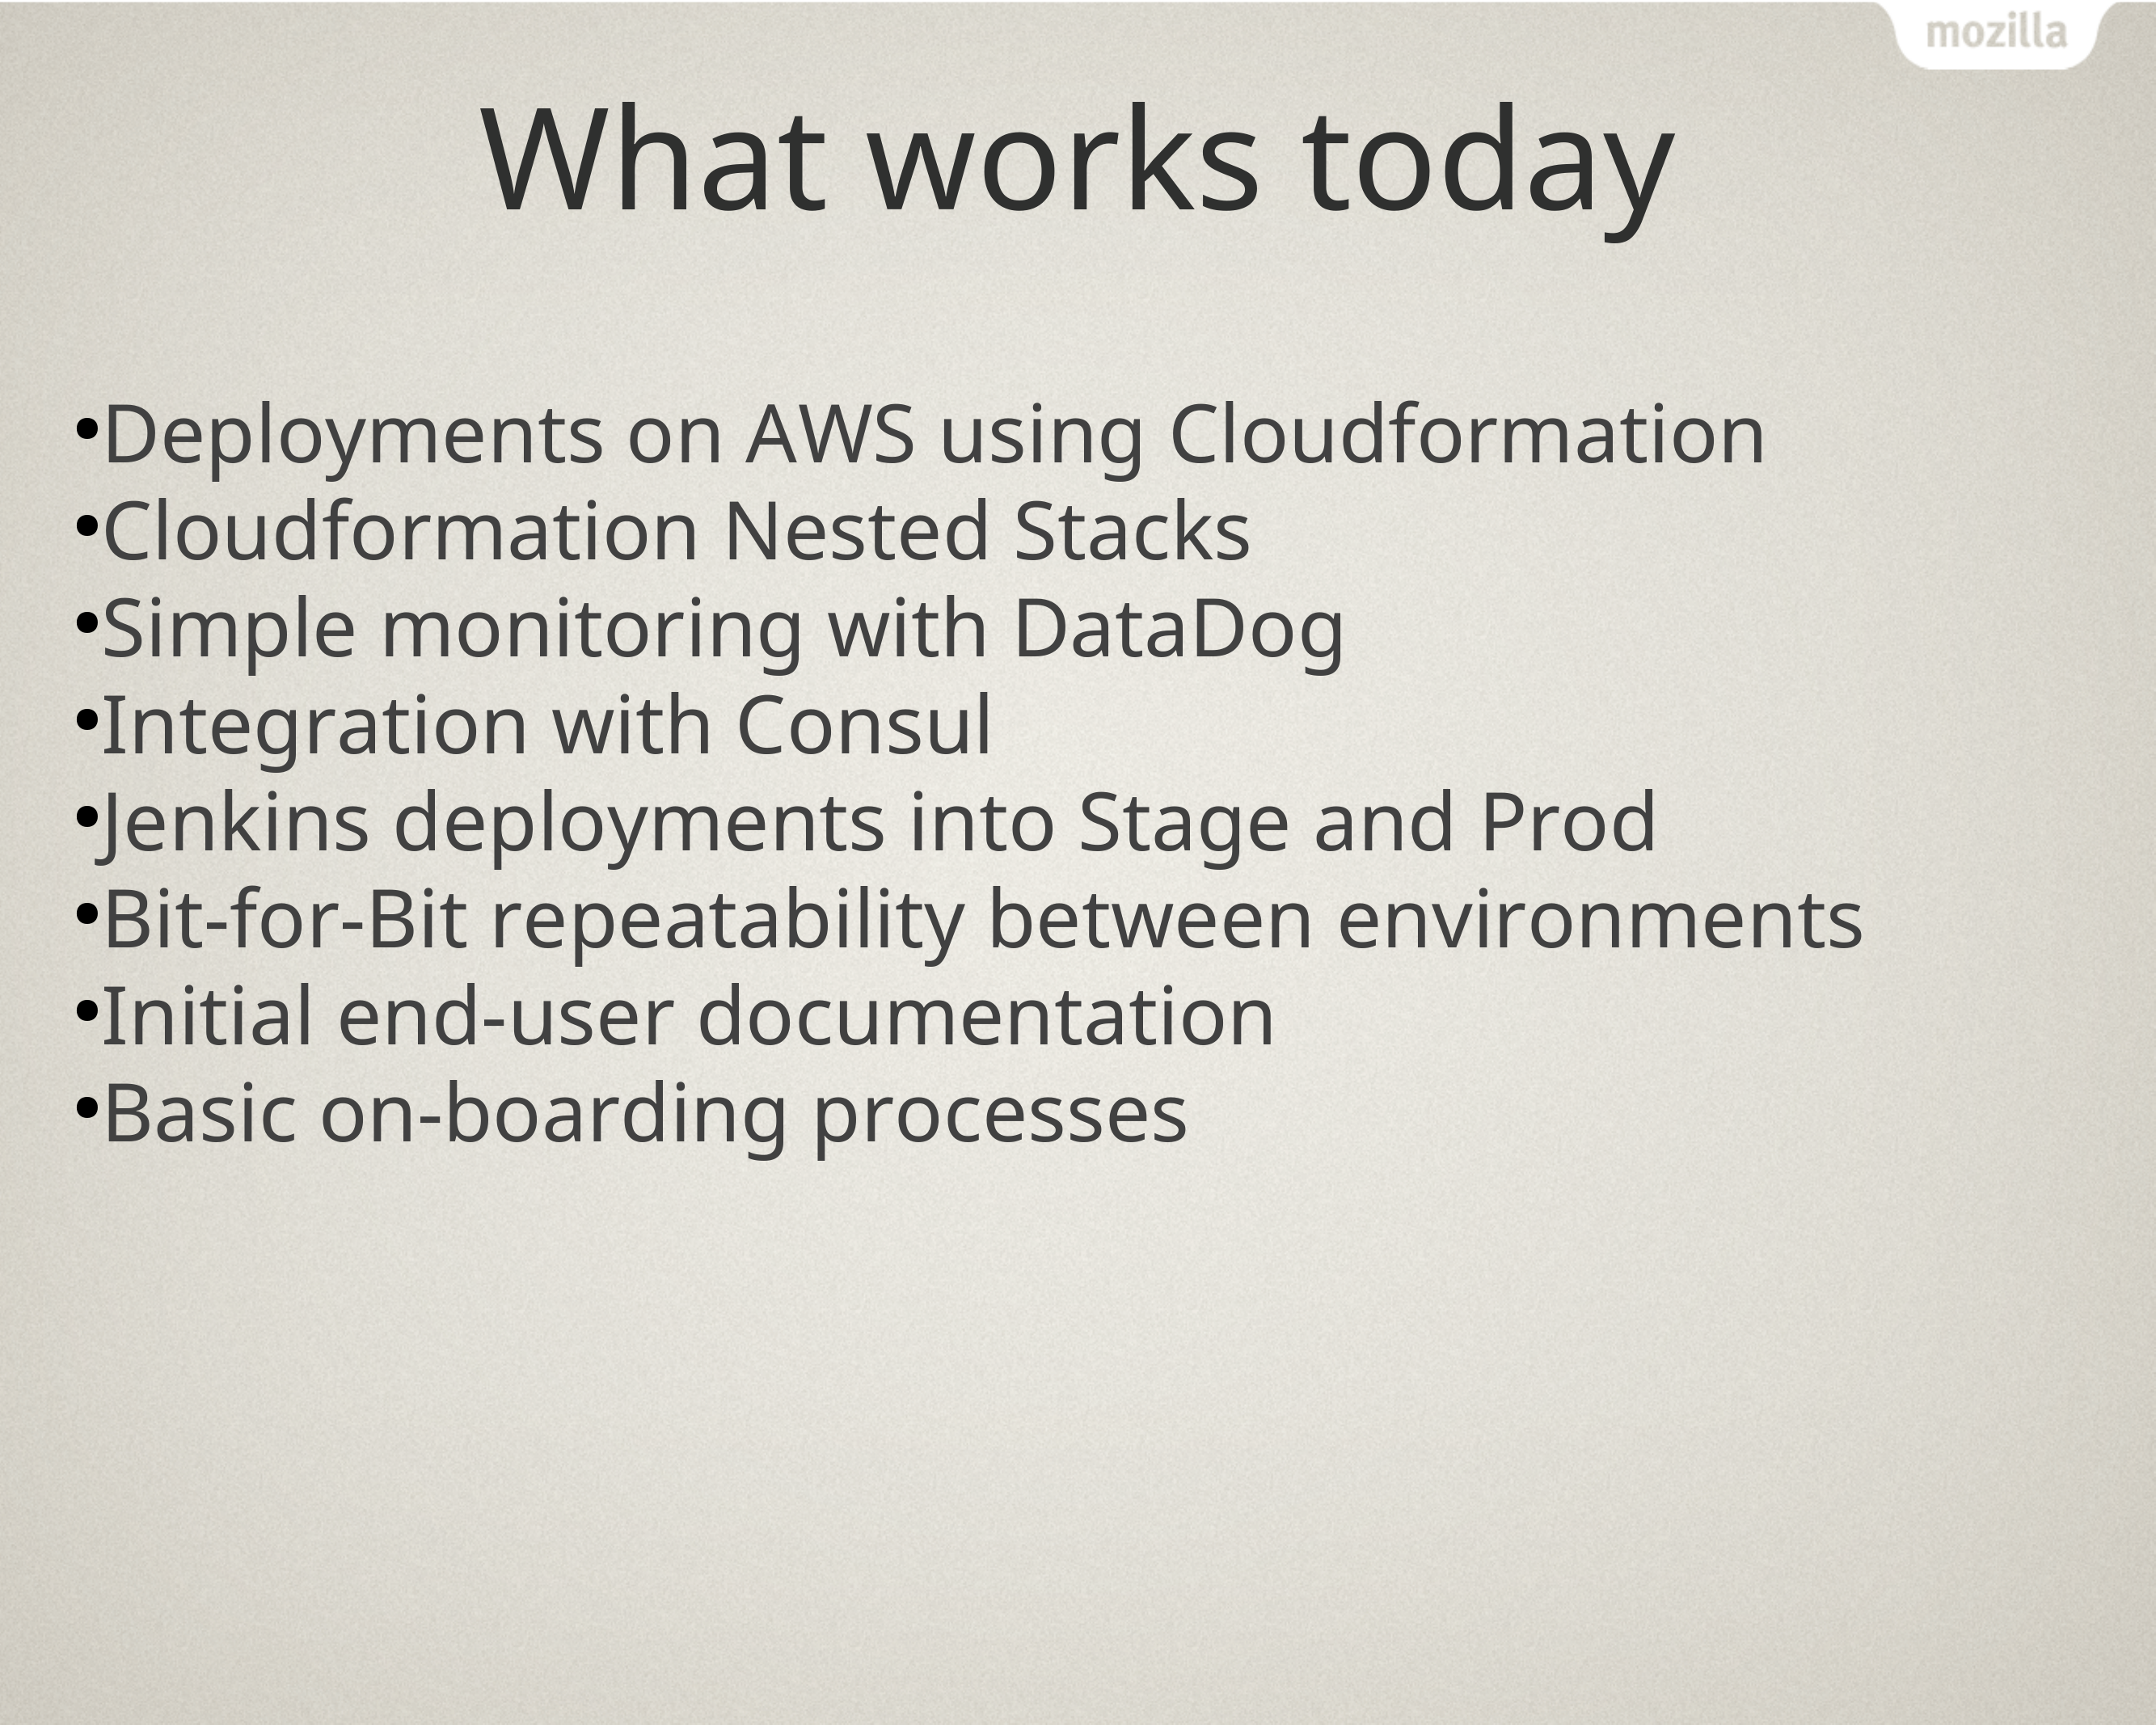

# What works today
Deployments on AWS using Cloudformation
Cloudformation Nested Stacks
Simple monitoring with DataDog
Integration with Consul
Jenkins deployments into Stage and Prod
Bit-for-Bit repeatability between environments
Initial end-user documentation
Basic on-boarding processes